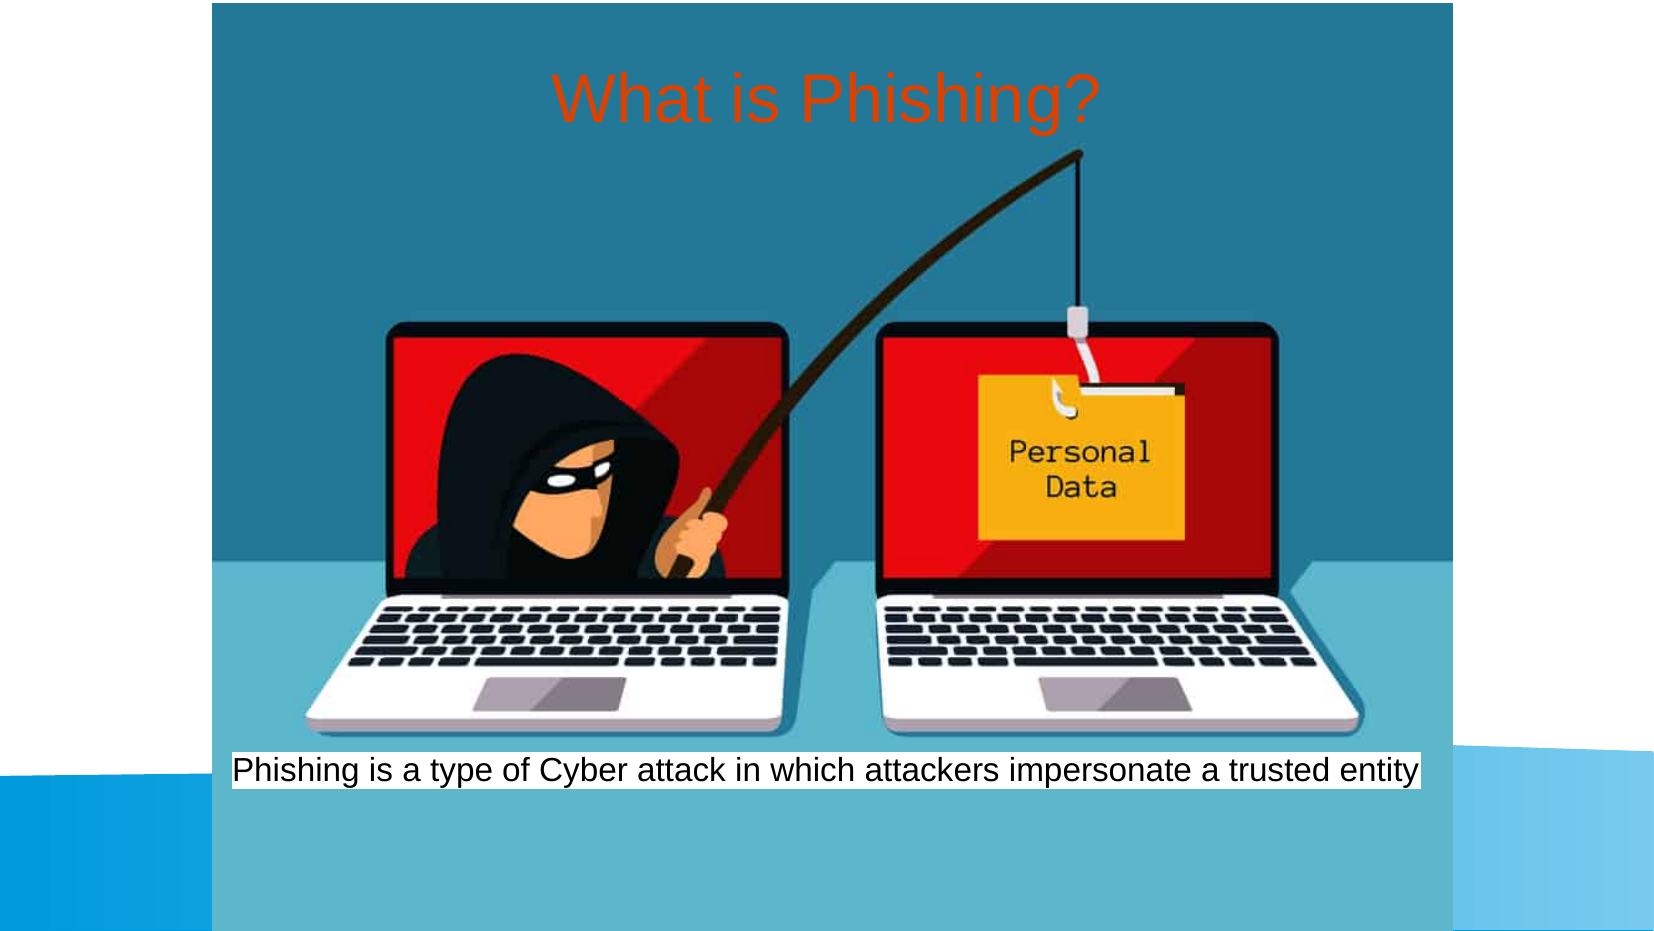

# What is Phishing?
Phishing is a type of Cyber attack in which attackers impersonate a trusted entity